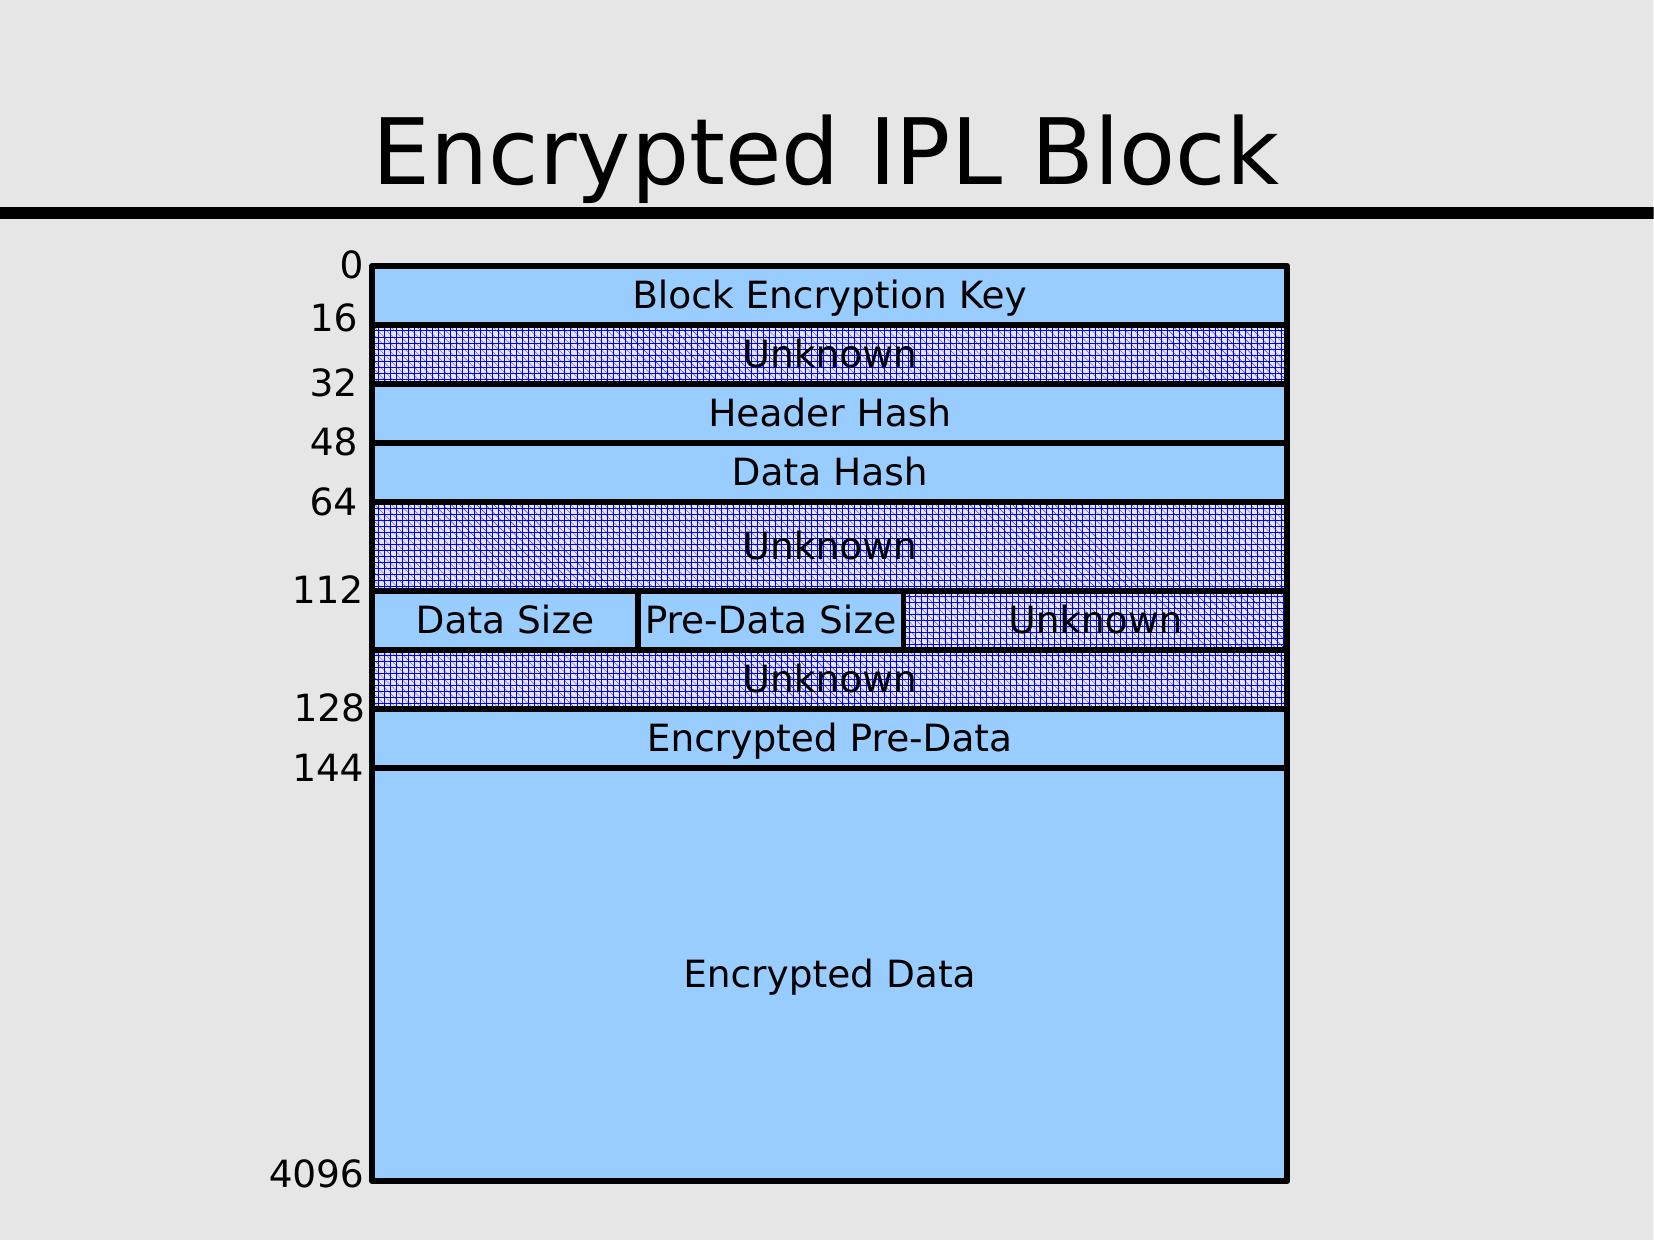

# Encrypted IPL Block
0
Block Encryption Key
16
Unknown
32
Header Hash
48
Data Hash
64
Unknown
112
Data Size
Pre-Data Size
Unknown
Unknown
128
Encrypted Pre-Data
144
Encrypted Data
4096